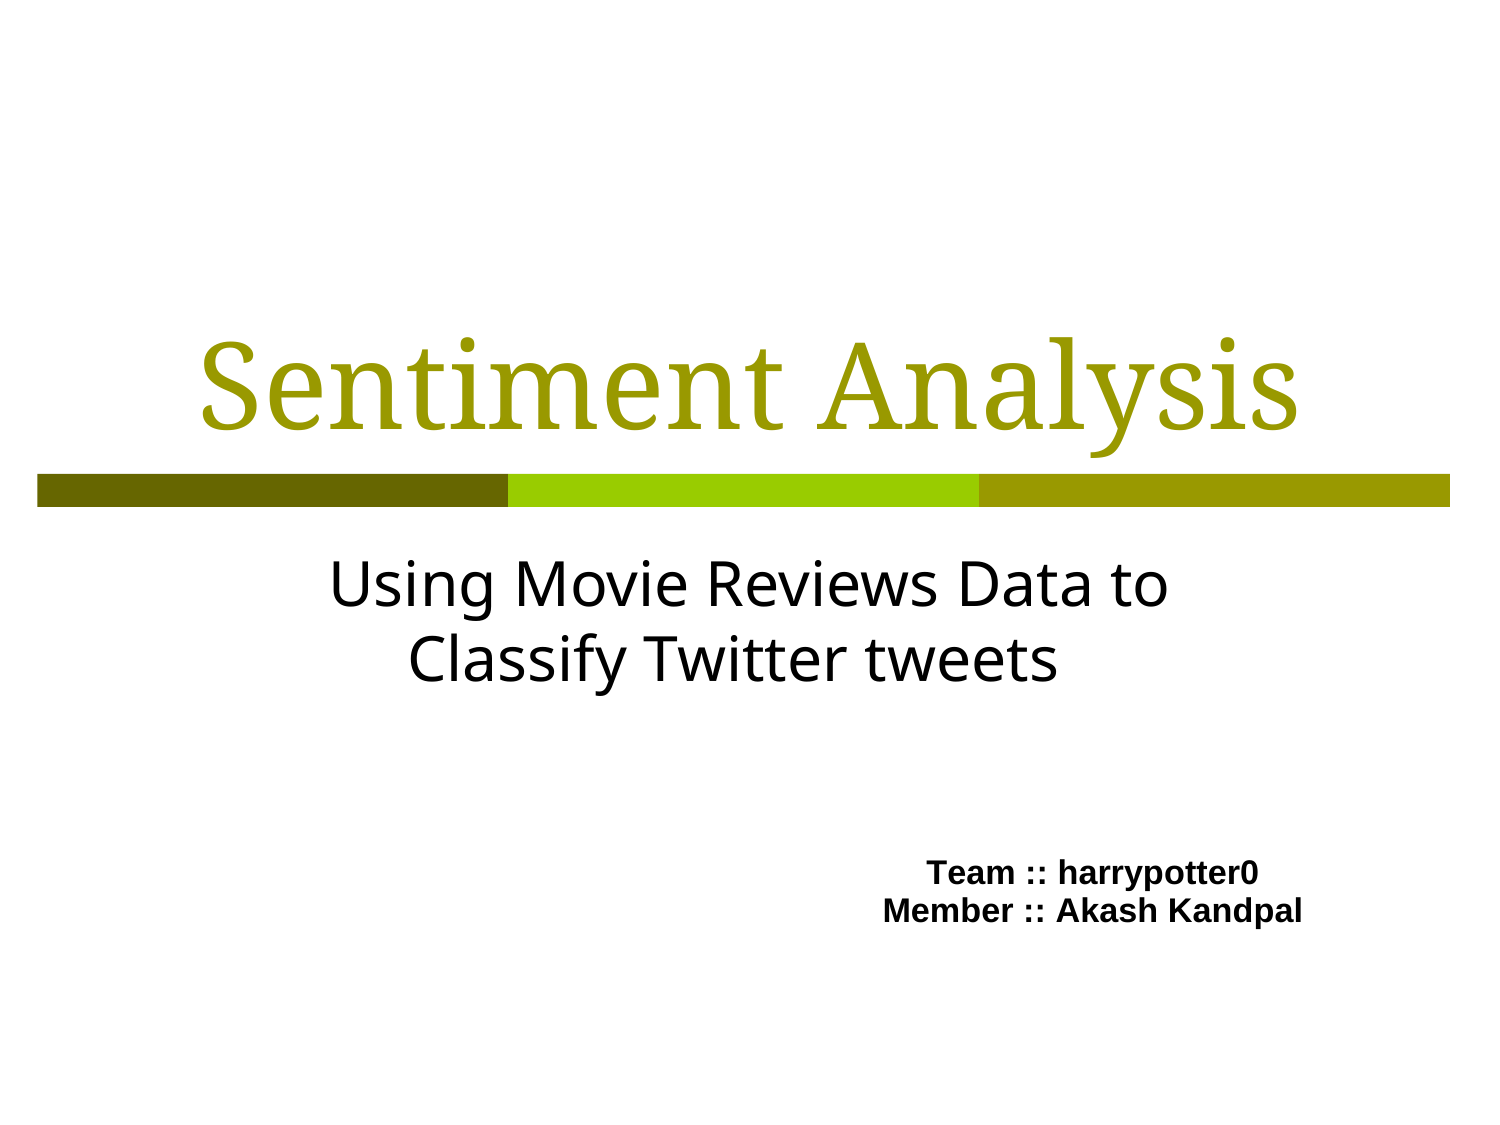

# Sentiment Analysis
Using Movie Reviews Data to Classify Twitter tweets
Team :: harrypotter0
Member :: Akash Kandpal